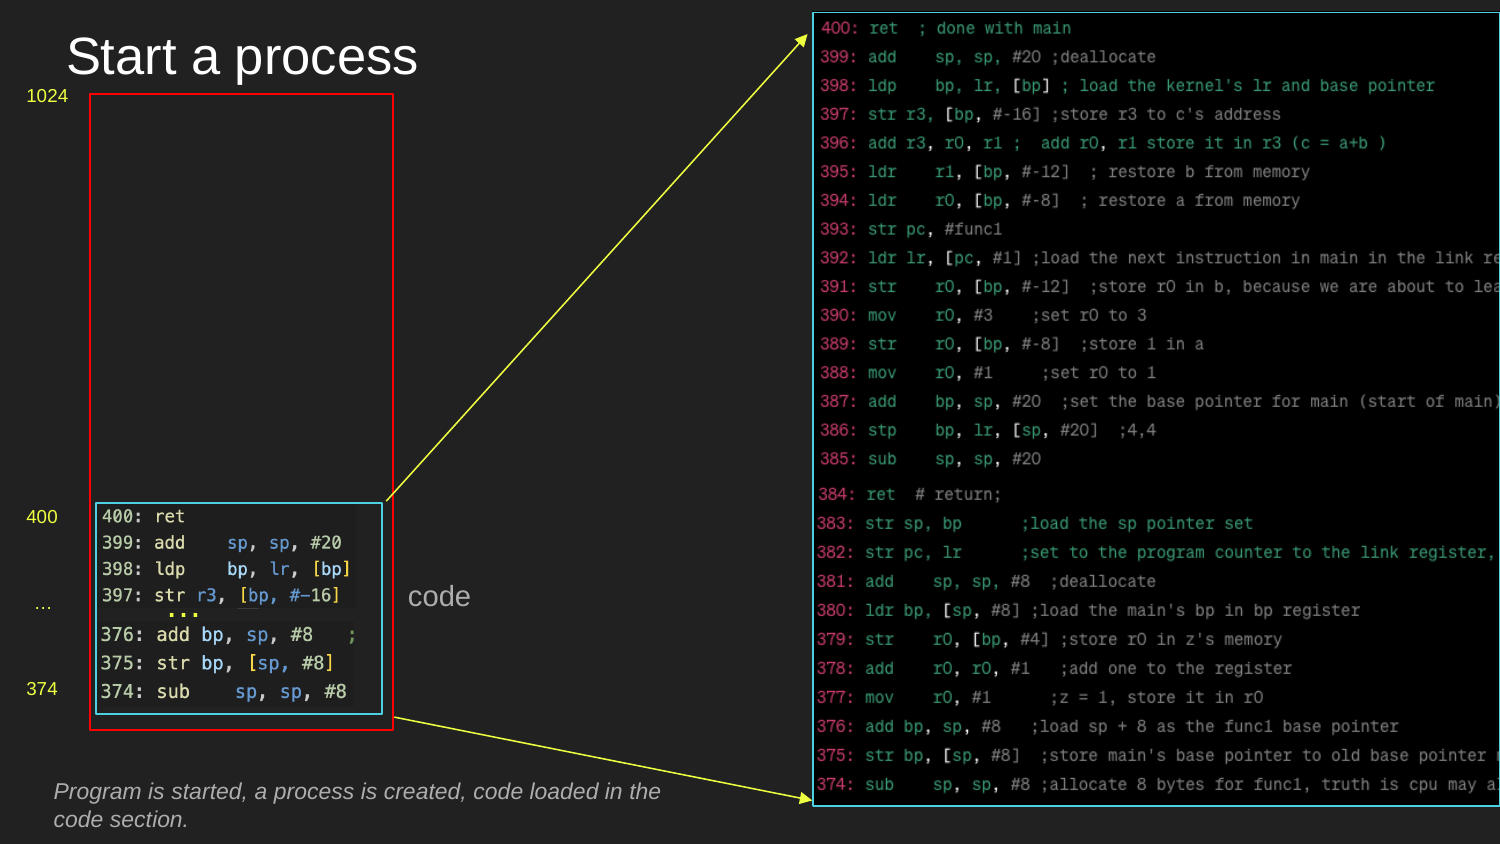

# Start a process
1024
400
code
…
…
374
Program is started, a process is created, code loaded in the code section.